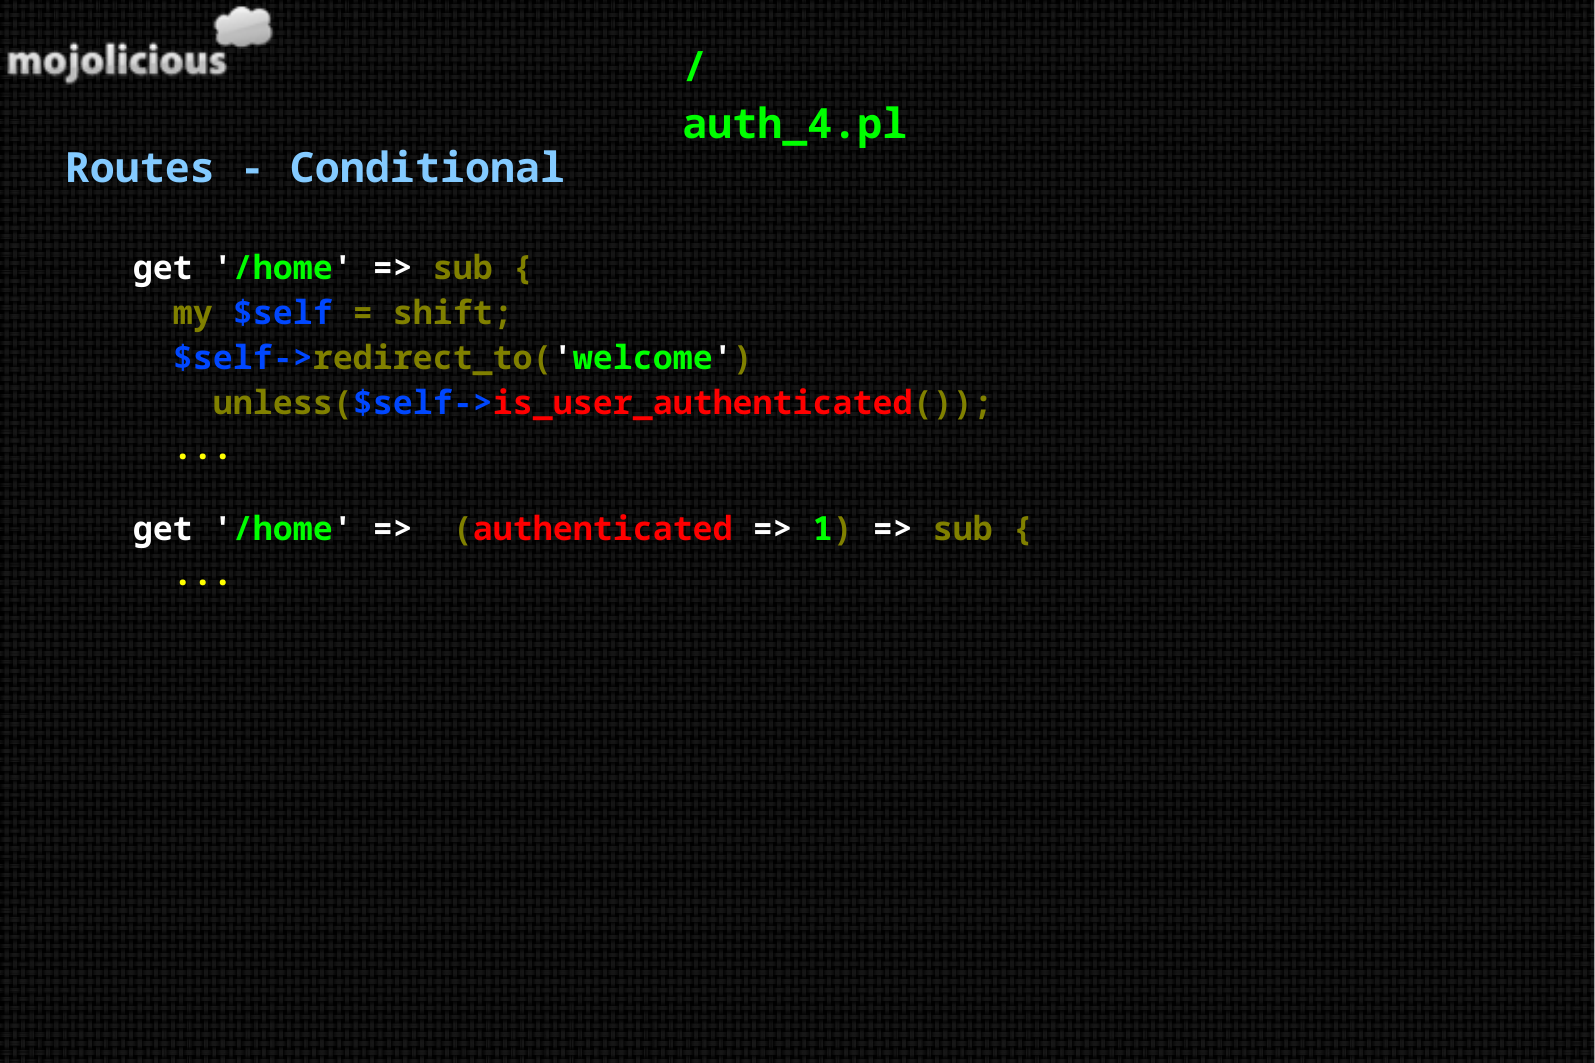

/auth_4.pl
Routes - Conditional
get '/home' => sub {
 my $self = shift;
 $self->redirect_to('welcome')
 unless($self->is_user_authenticated());
 ...
get '/home' => (authenticated => 1) => sub {
 ...